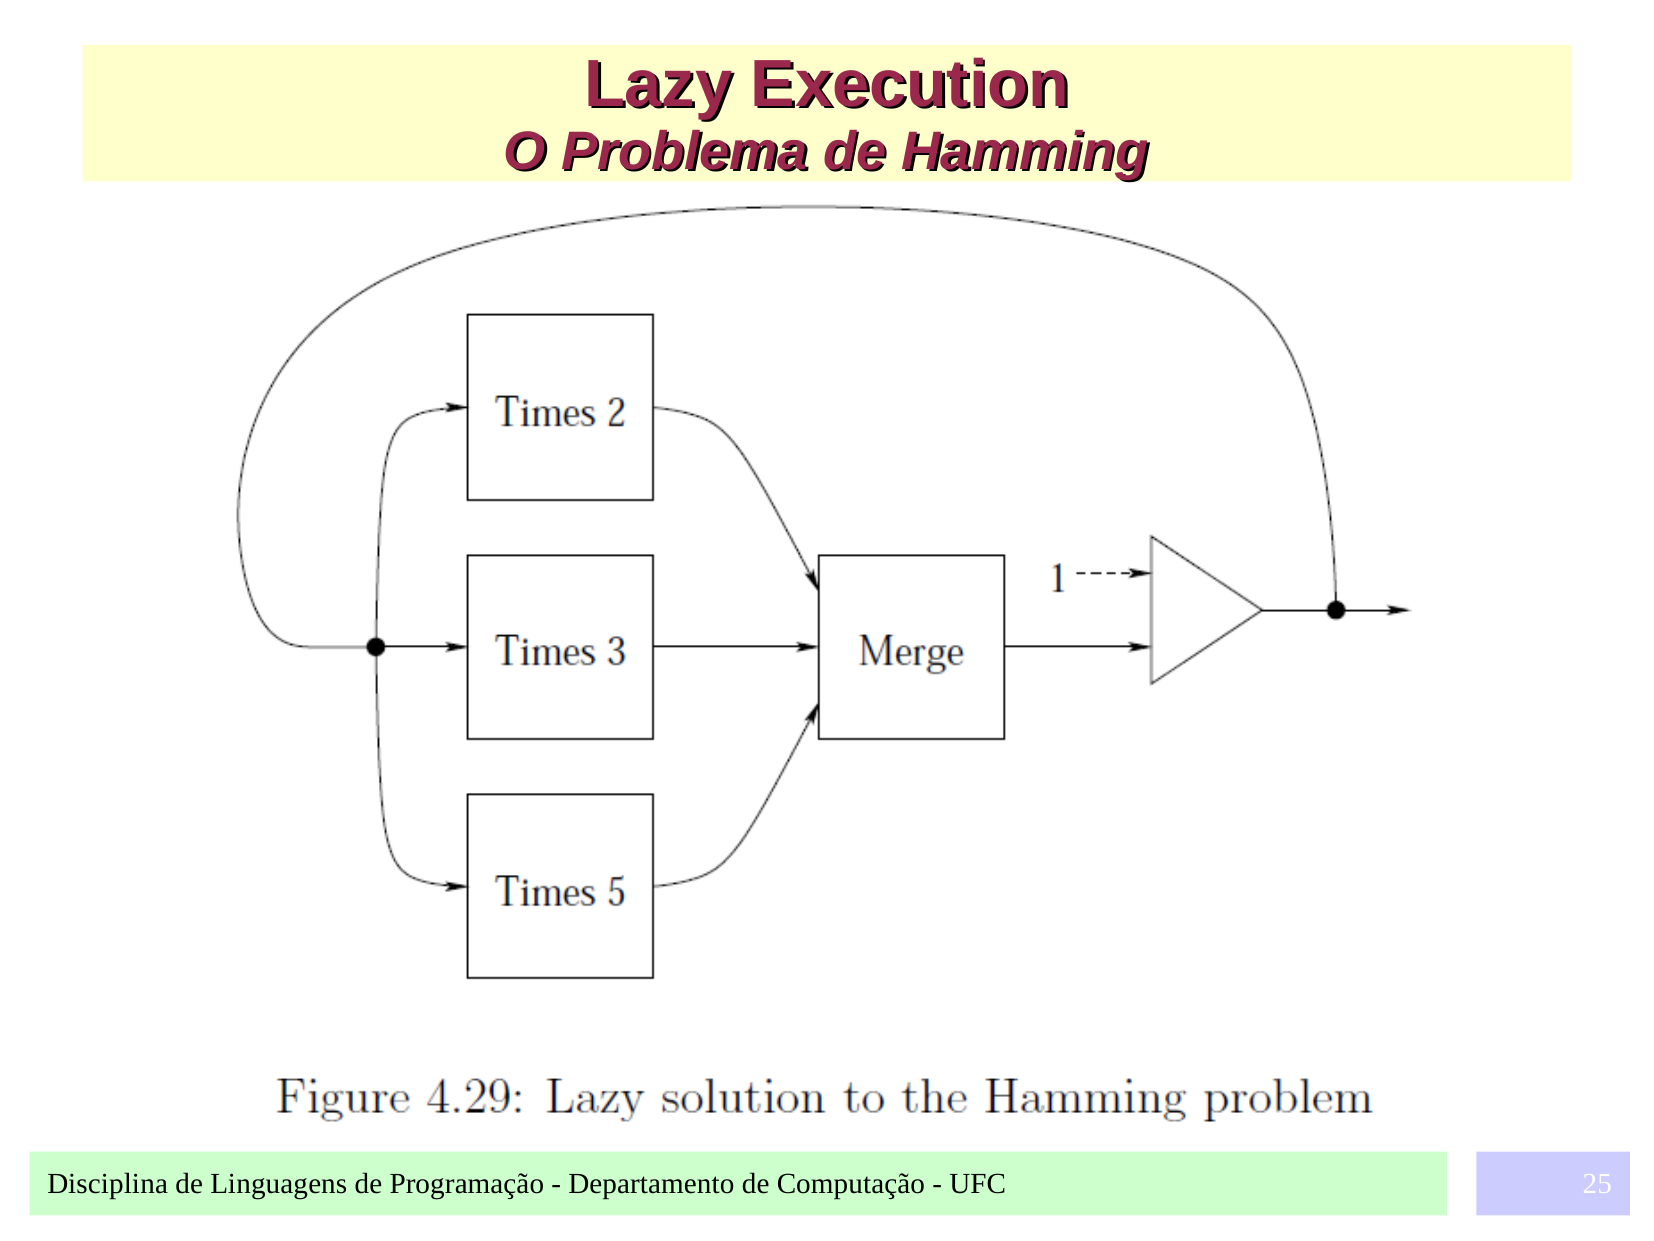

# Lazy Execution O Problema de Hamming
Disciplina de Linguagens de Programação - Departamento de Computação - UFC
25